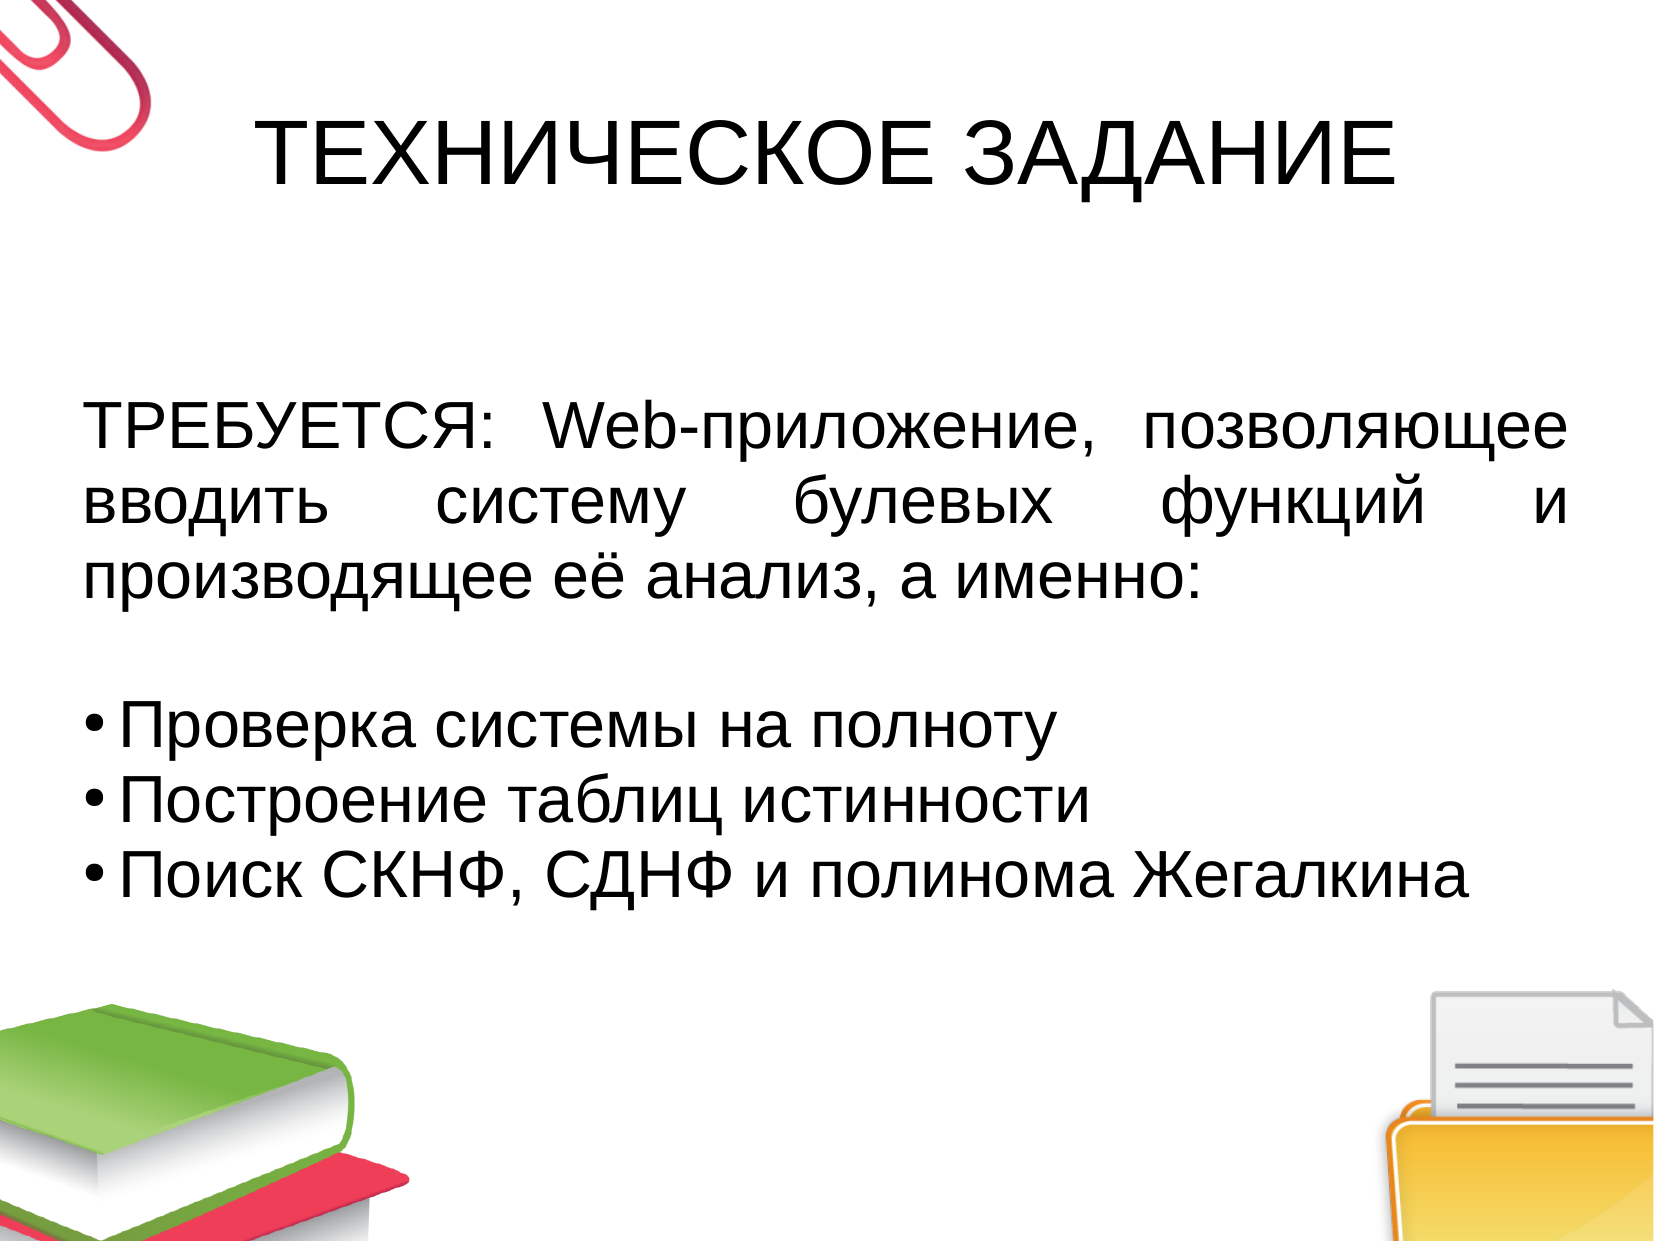

# ТЕХНИЧЕСКОЕ ЗАДАНИЕ
ТРЕБУЕТСЯ: Web-приложение, позволяющее вводить систему булевых функций и производящее её анализ, а именно:
Проверка системы на полноту
Построение таблиц истинности
Поиск СКНФ, СДНФ и полинома Жегалкина